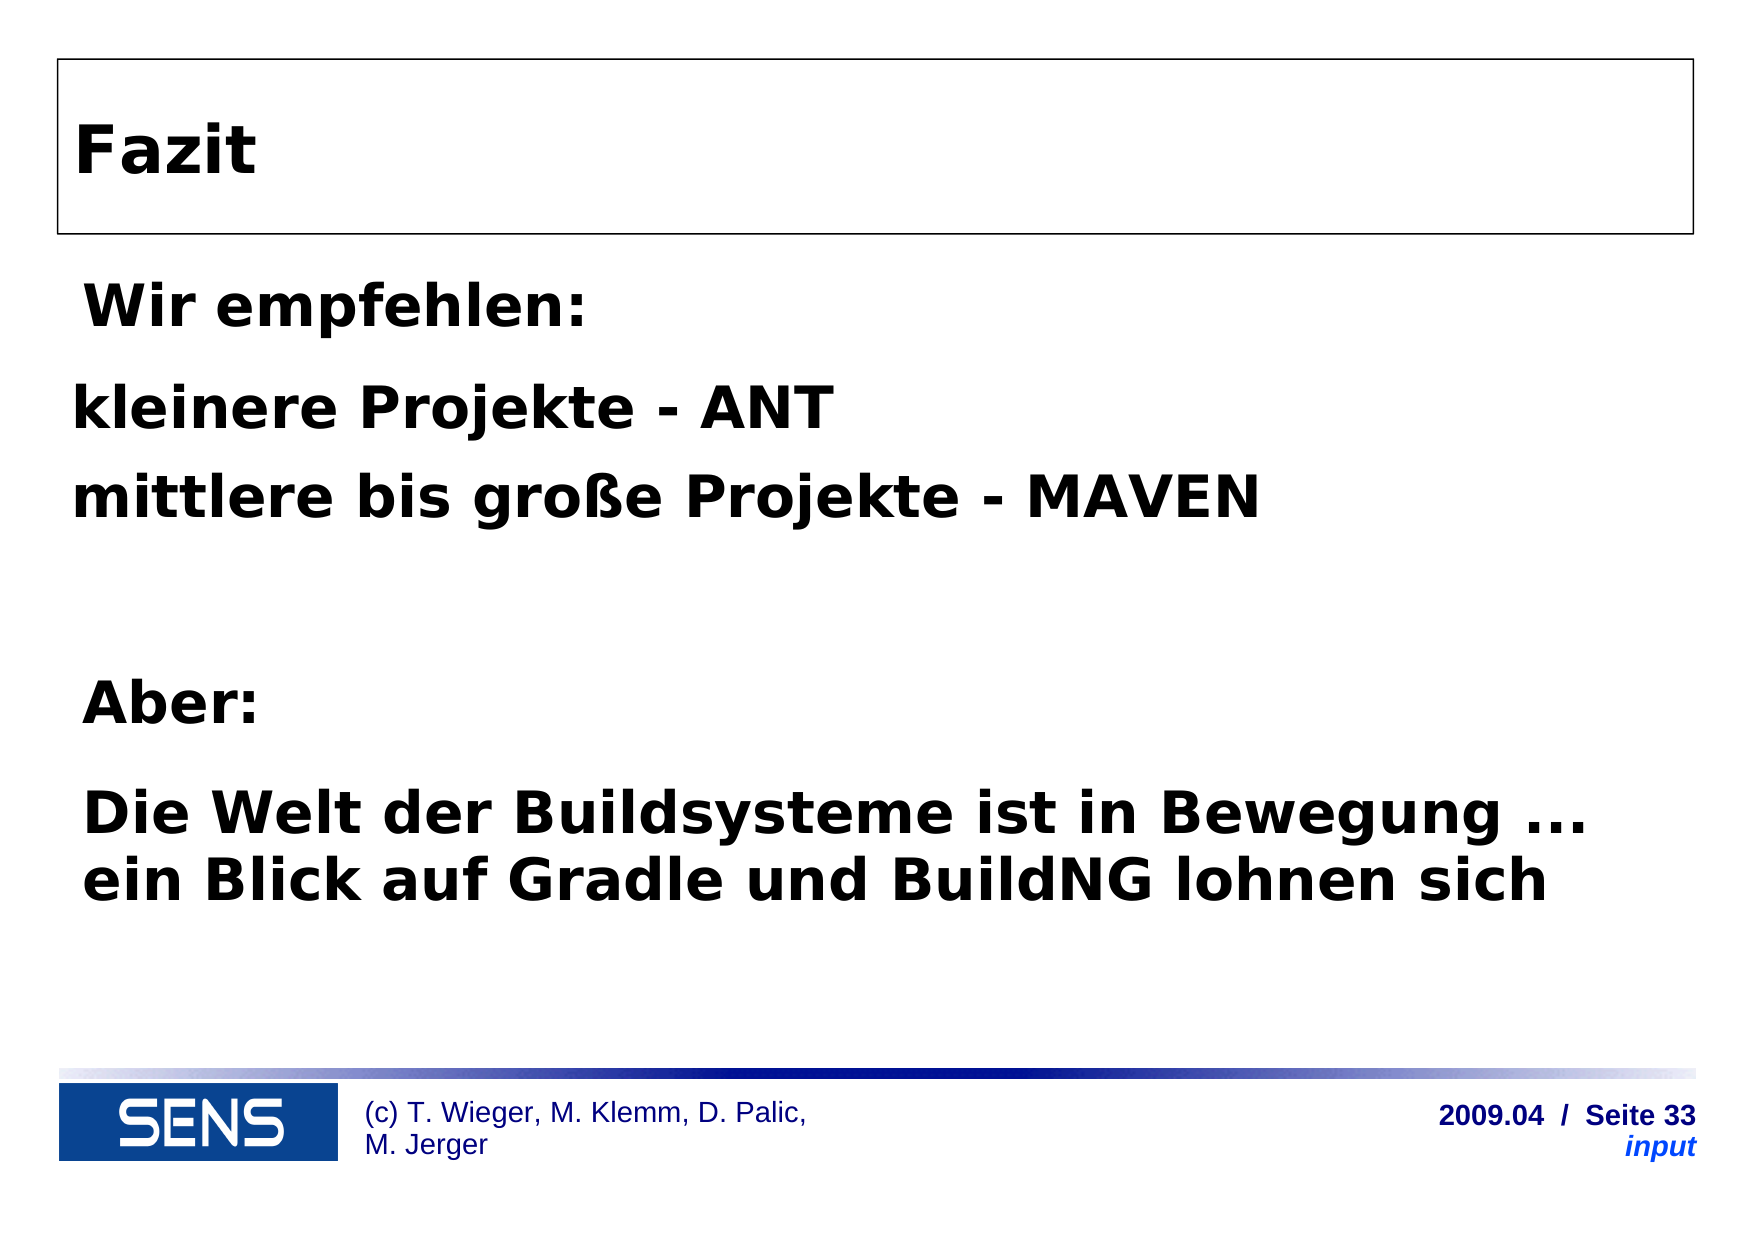

# Fazit
Wir empfehlen:
kleinere Projekte - ANT
mittlere bis große Projekte - MAVEN
Aber:
Die Welt der Buildsysteme ist in Bewegung ...
ein Blick auf Gradle und BuildNG lohnen sich